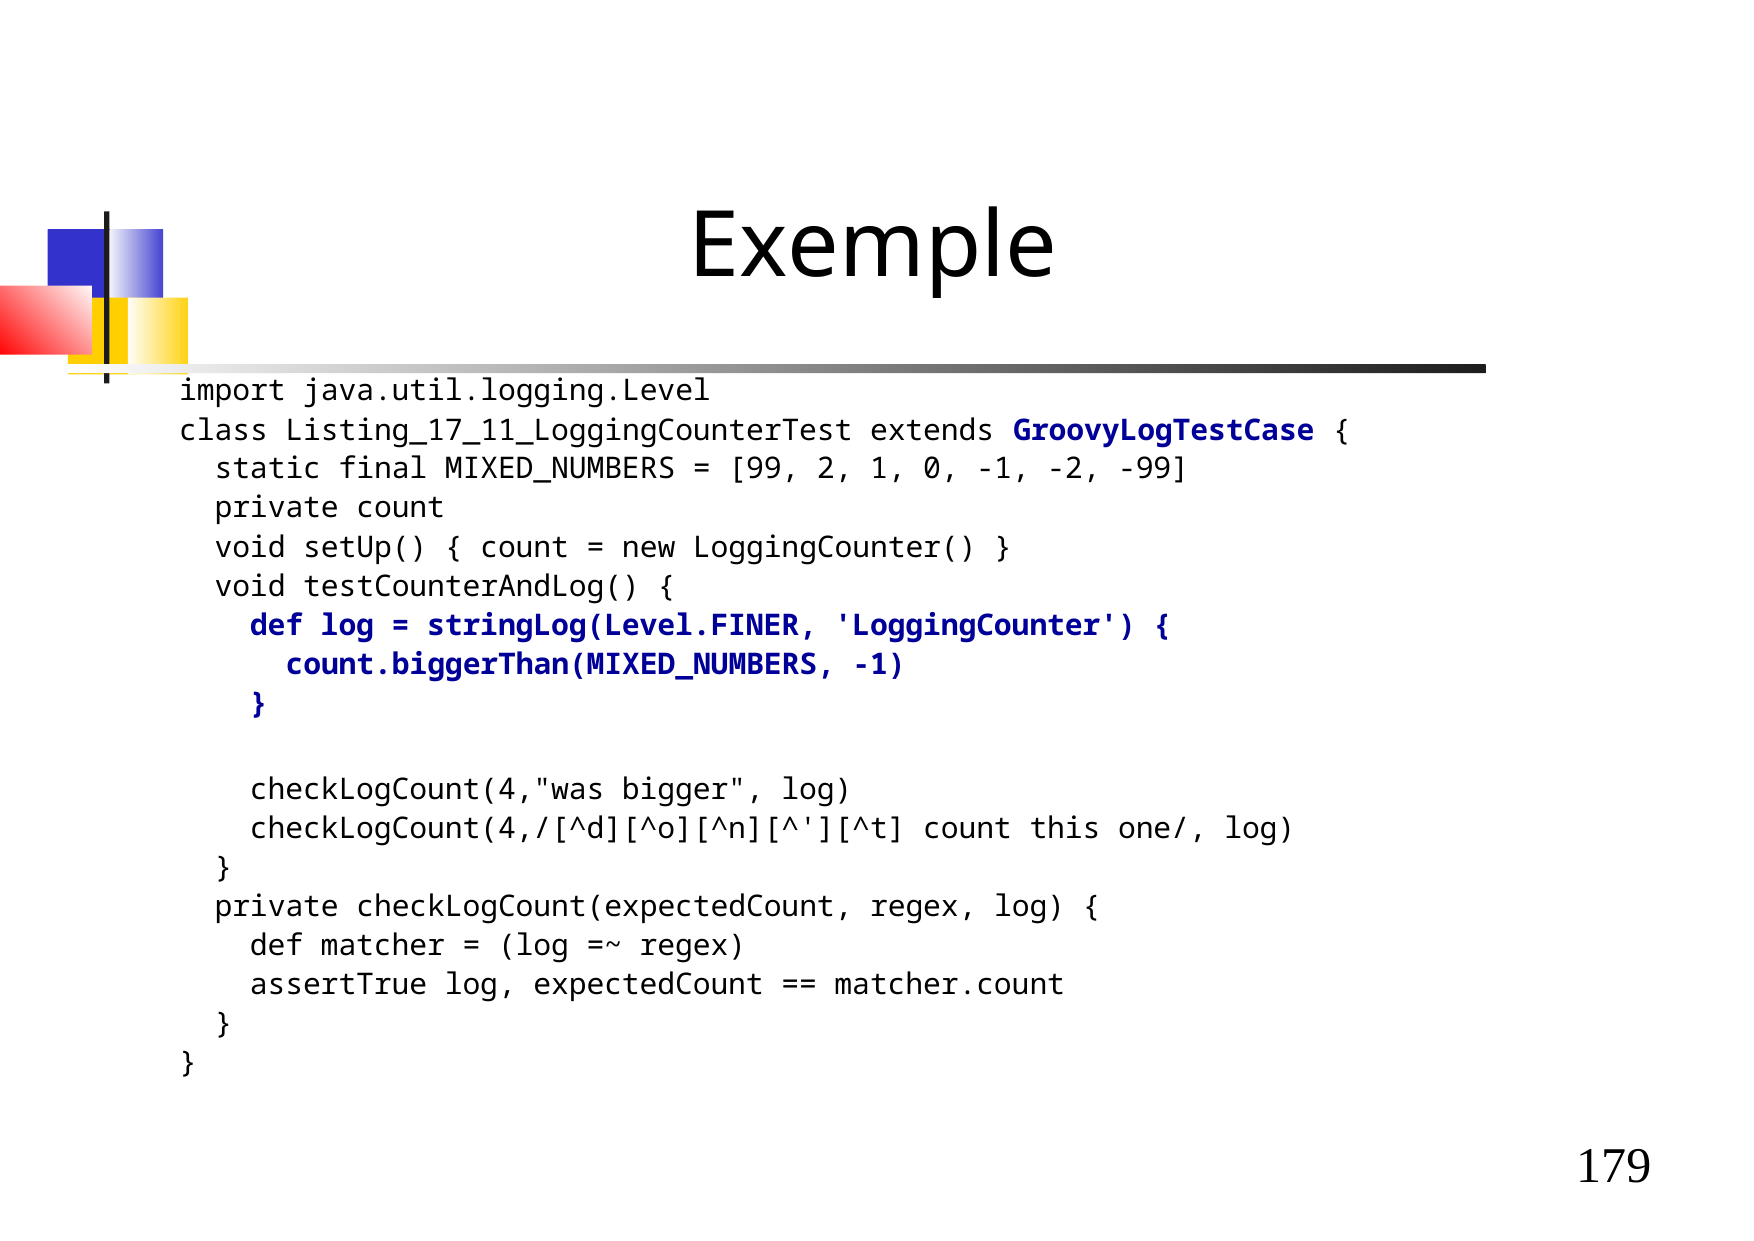

# Exemple
import java.util.logging.Level
class Listing_17_11_LoggingCounterTest extends GroovyLogTestCase {
 static final MIXED_NUMBERS = [99, 2, 1, 0, -1, -2, -99]
 private count
 void setUp() { count = new LoggingCounter() }
 void testCounterAndLog() {
 def log = stringLog(Level.FINER, 'LoggingCounter') {
 count.biggerThan(MIXED_NUMBERS, -1)
 }
 checkLogCount(4,"was bigger", log)
 checkLogCount(4,/[^d][^o][^n][^'][^t] count this one/, log)
 }
 private checkLogCount(expectedCount, regex, log) {
 def matcher = (log =~ regex)
 assertTrue log, expectedCount == matcher.count
 }
}